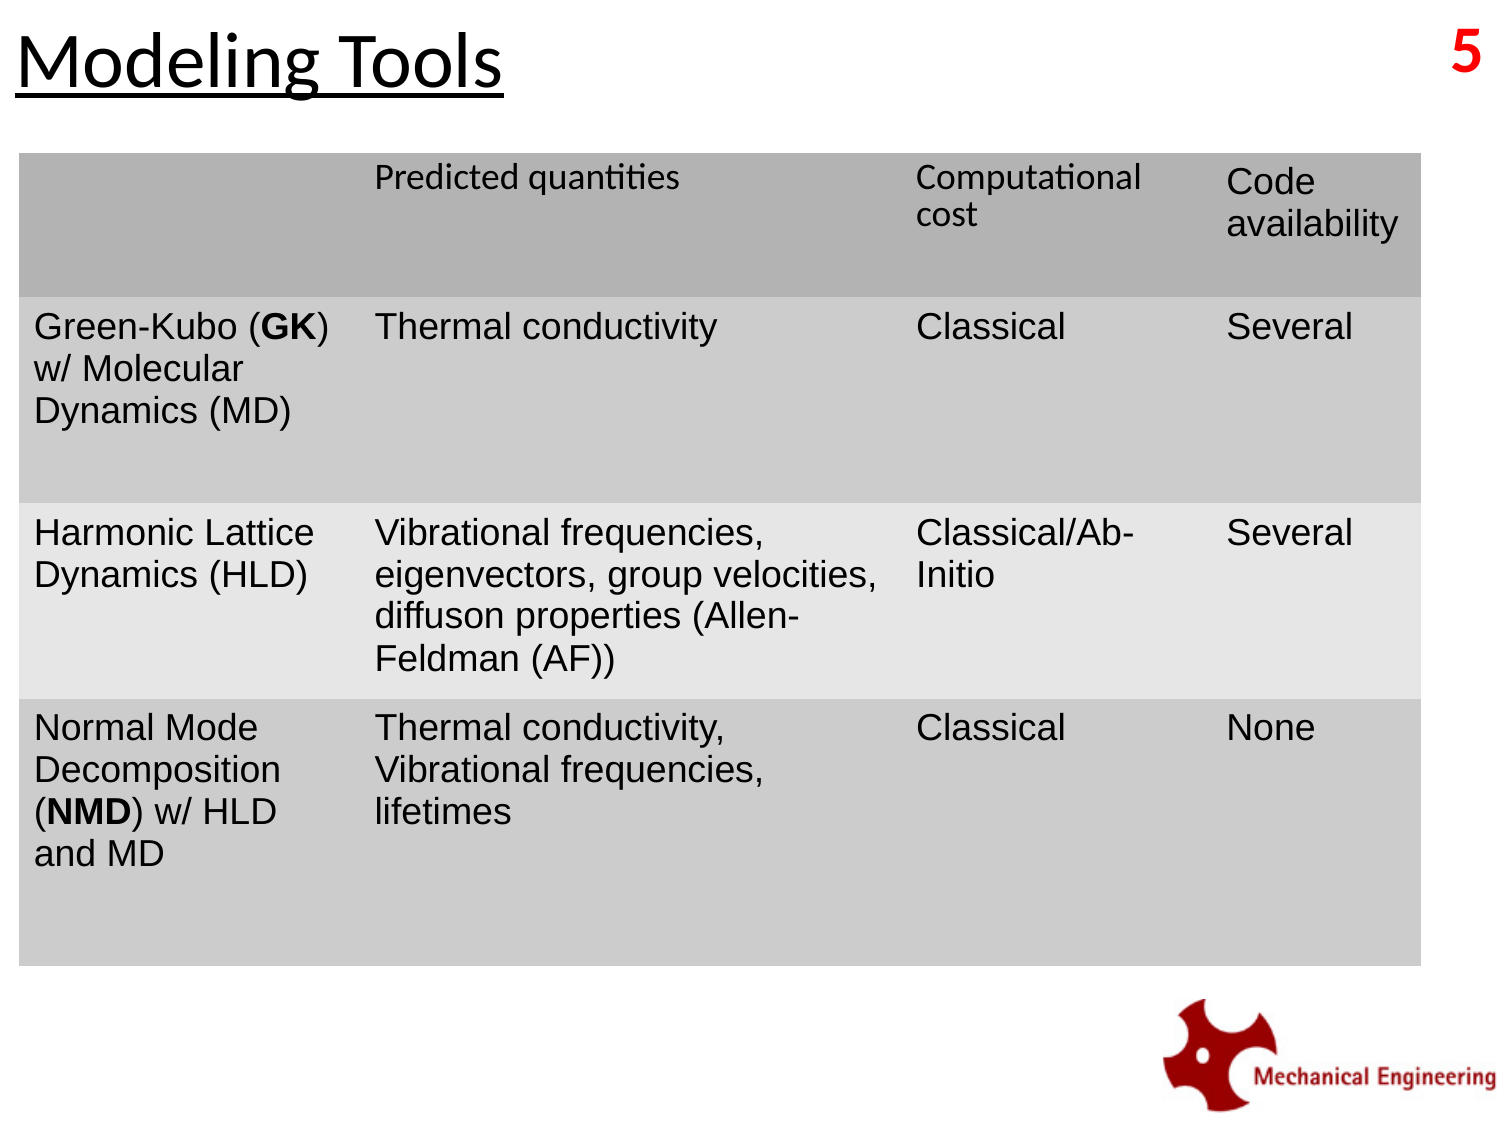

# Modeling Tools
5
| | Predicted quantities | Computational cost | Code availability |
| --- | --- | --- | --- |
| Green-Kubo (GK) w/ Molecular Dynamics (MD) | Thermal conductivity | Classical | Several |
| Harmonic Lattice Dynamics (HLD) | Vibrational frequencies, eigenvectors, group velocities, diffuson properties (Allen-Feldman (AF)) | Classical/Ab-Initio | Several |
| Normal Mode Decomposition (NMD) w/ HLD and MD | Thermal conductivity, Vibrational frequencies, lifetimes | Classical | None |
LD : Lattice Dynamics => frequencies, group velocities, eigenvectors for phonon mapping, harmonic disordered thermal conductivity
MD: Molecular Dynamics => Green-Kubo, trajectories for phonon mapping, phonon/diffuson lifetimes
Classical Only: for solids, Force Constant MD can